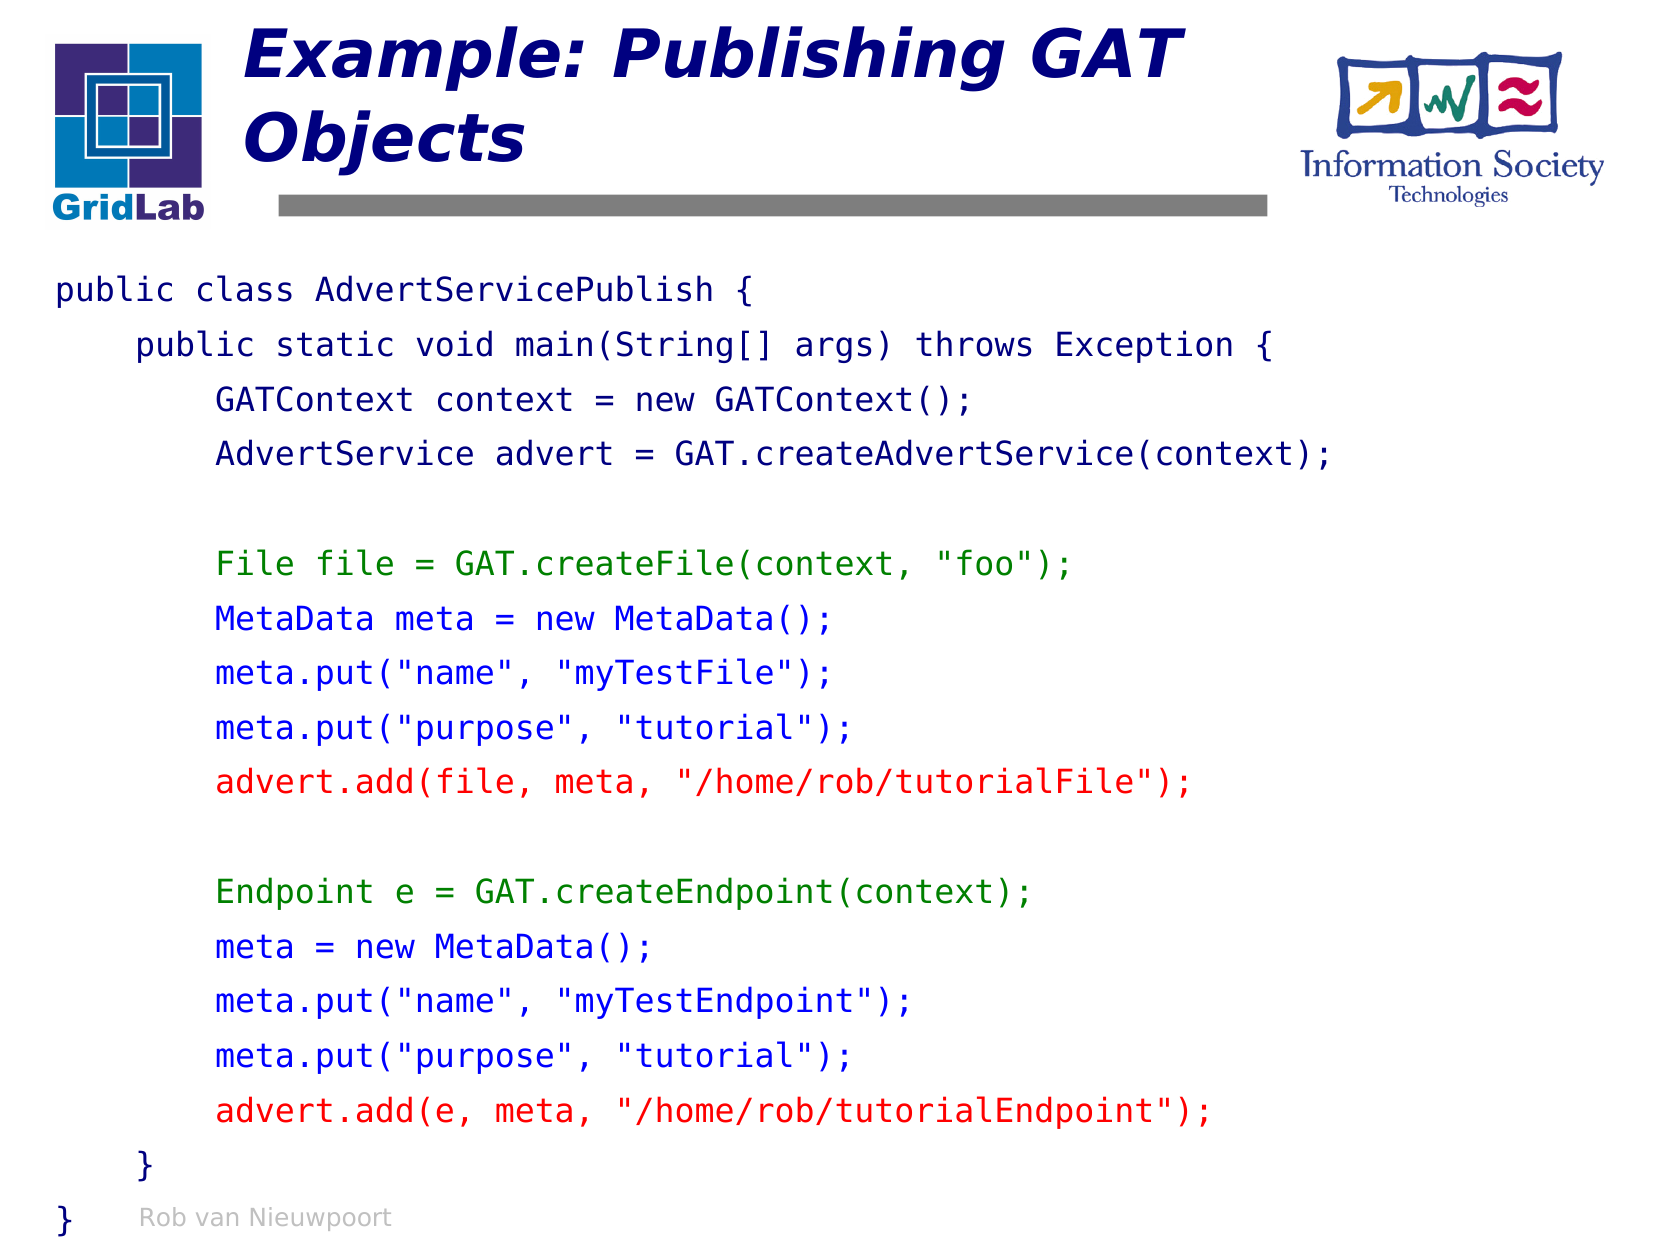

# Example: Publishing GAT Objects
public class AdvertServicePublish {
 public static void main(String[] args) throws Exception {
 GATContext context = new GATContext();
 AdvertService advert = GAT.createAdvertService(context);
 File file = GAT.createFile(context, "foo");
 MetaData meta = new MetaData();
 meta.put("name", "myTestFile");
 meta.put("purpose", "tutorial");
 advert.add(file, meta, "/home/rob/tutorialFile");
 Endpoint e = GAT.createEndpoint(context);
 meta = new MetaData();
 meta.put("name", "myTestEndpoint");
 meta.put("purpose", "tutorial");
 advert.add(e, meta, "/home/rob/tutorialEndpoint");
 }
}